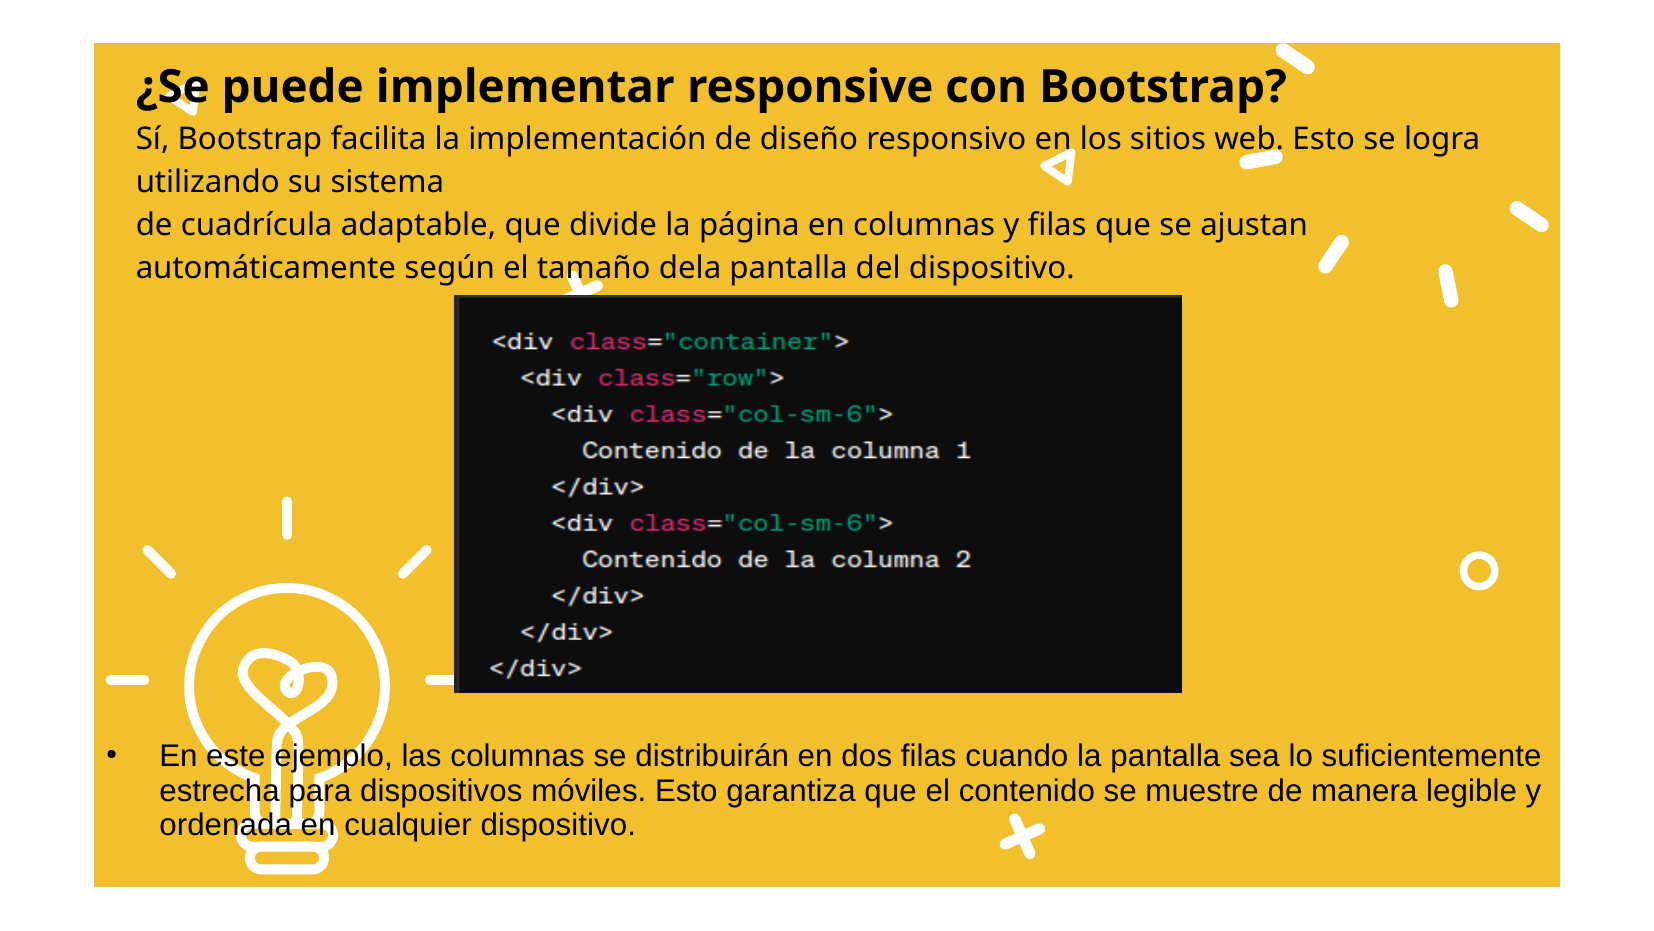

# ¿Se puede implementar responsive con Bootstrap? Sí, Bootstrap facilita la implementación de diseño responsivo en los sitios web. Esto se logra utilizando su sistema de cuadrícula adaptable, que divide la página en columnas y filas que se ajustan automáticamente según el tamaño dela pantalla del dispositivo.
En este ejemplo, las columnas se distribuirán en dos filas cuando la pantalla sea lo suficientemente estrecha para dispositivos móviles. Esto garantiza que el contenido se muestre de manera legible y ordenada en cualquier dispositivo.